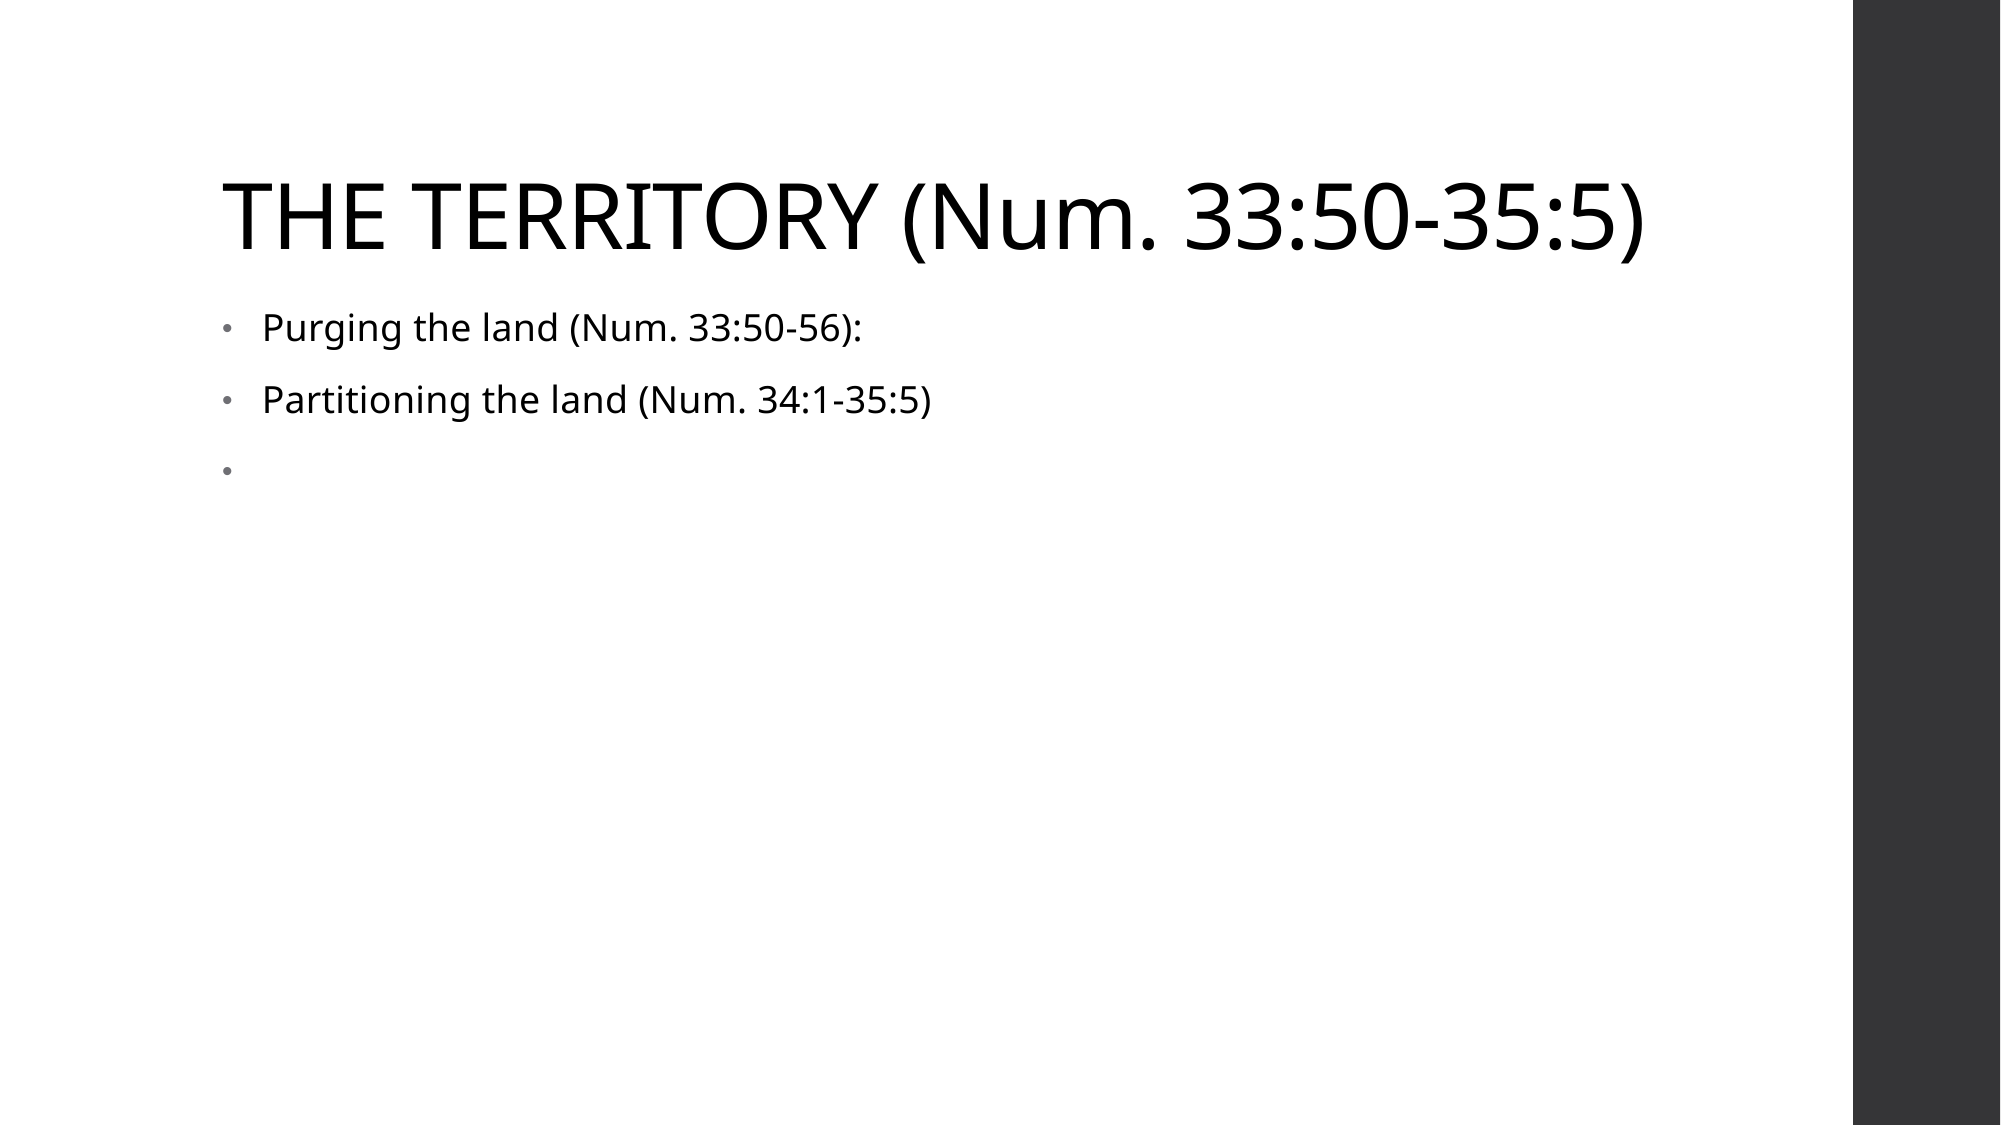

# THE TERRITORY (Num. 33:50-35:5)
 Purging the land (Num. 33:50-56):
 Partitioning the land (Num. 34:1-35:5)